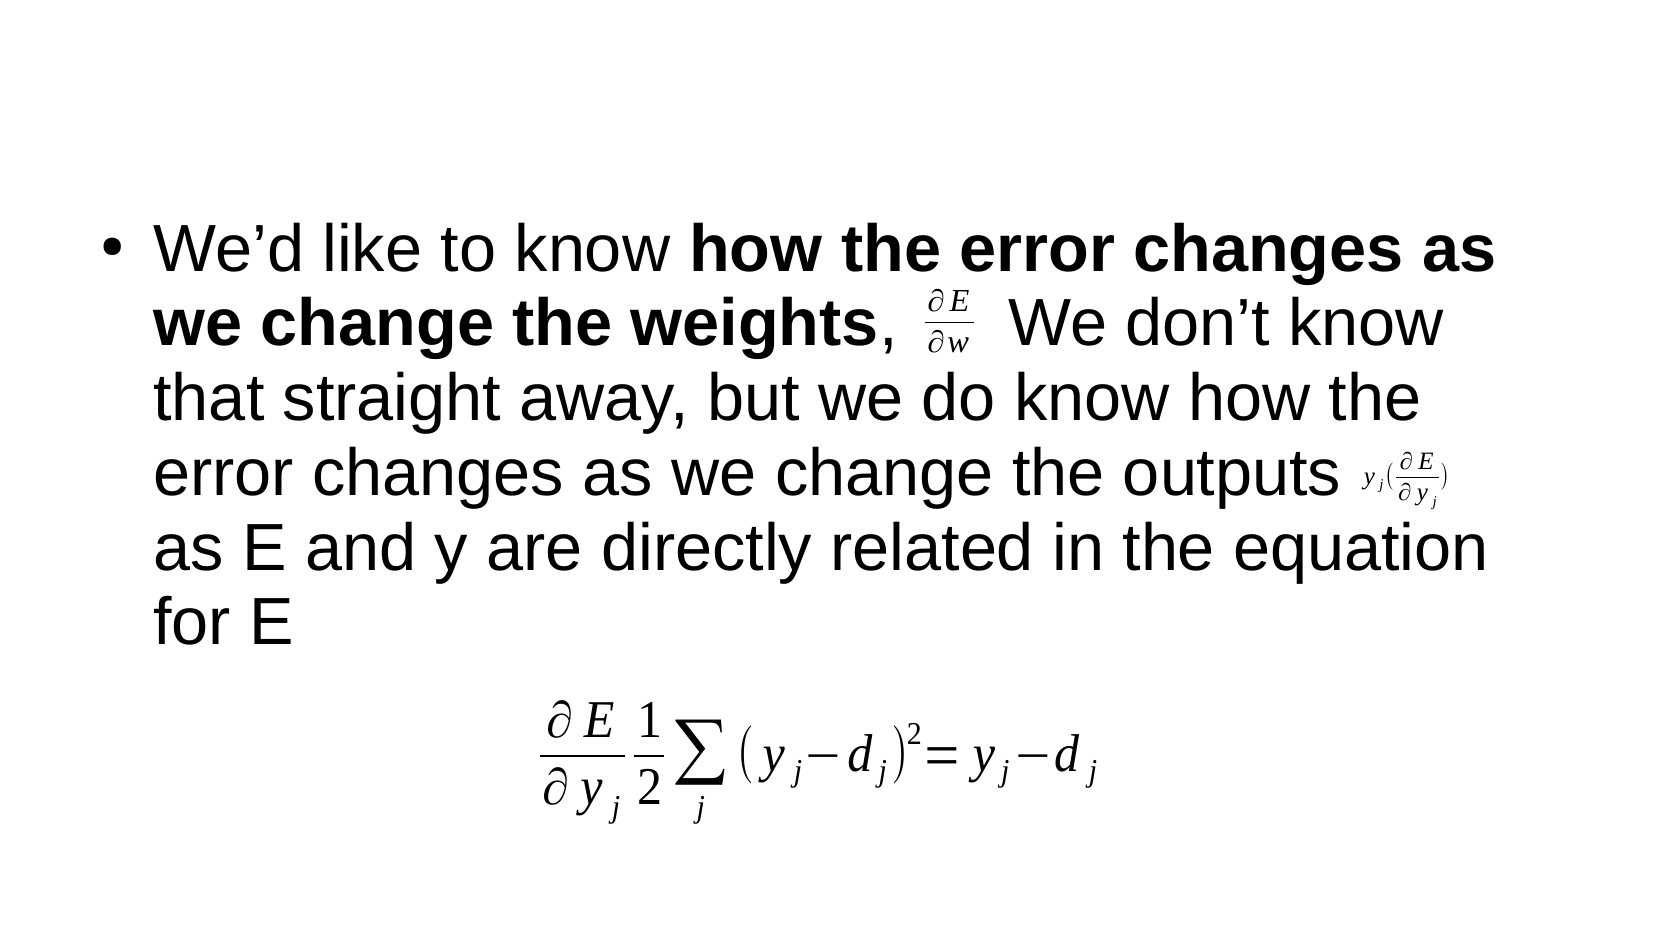

#
We’d like to know how the error changes as we change the weights, We don’t know that straight away, but we do know how the error changes as we change the outputs as E and y are directly related in the equation for E